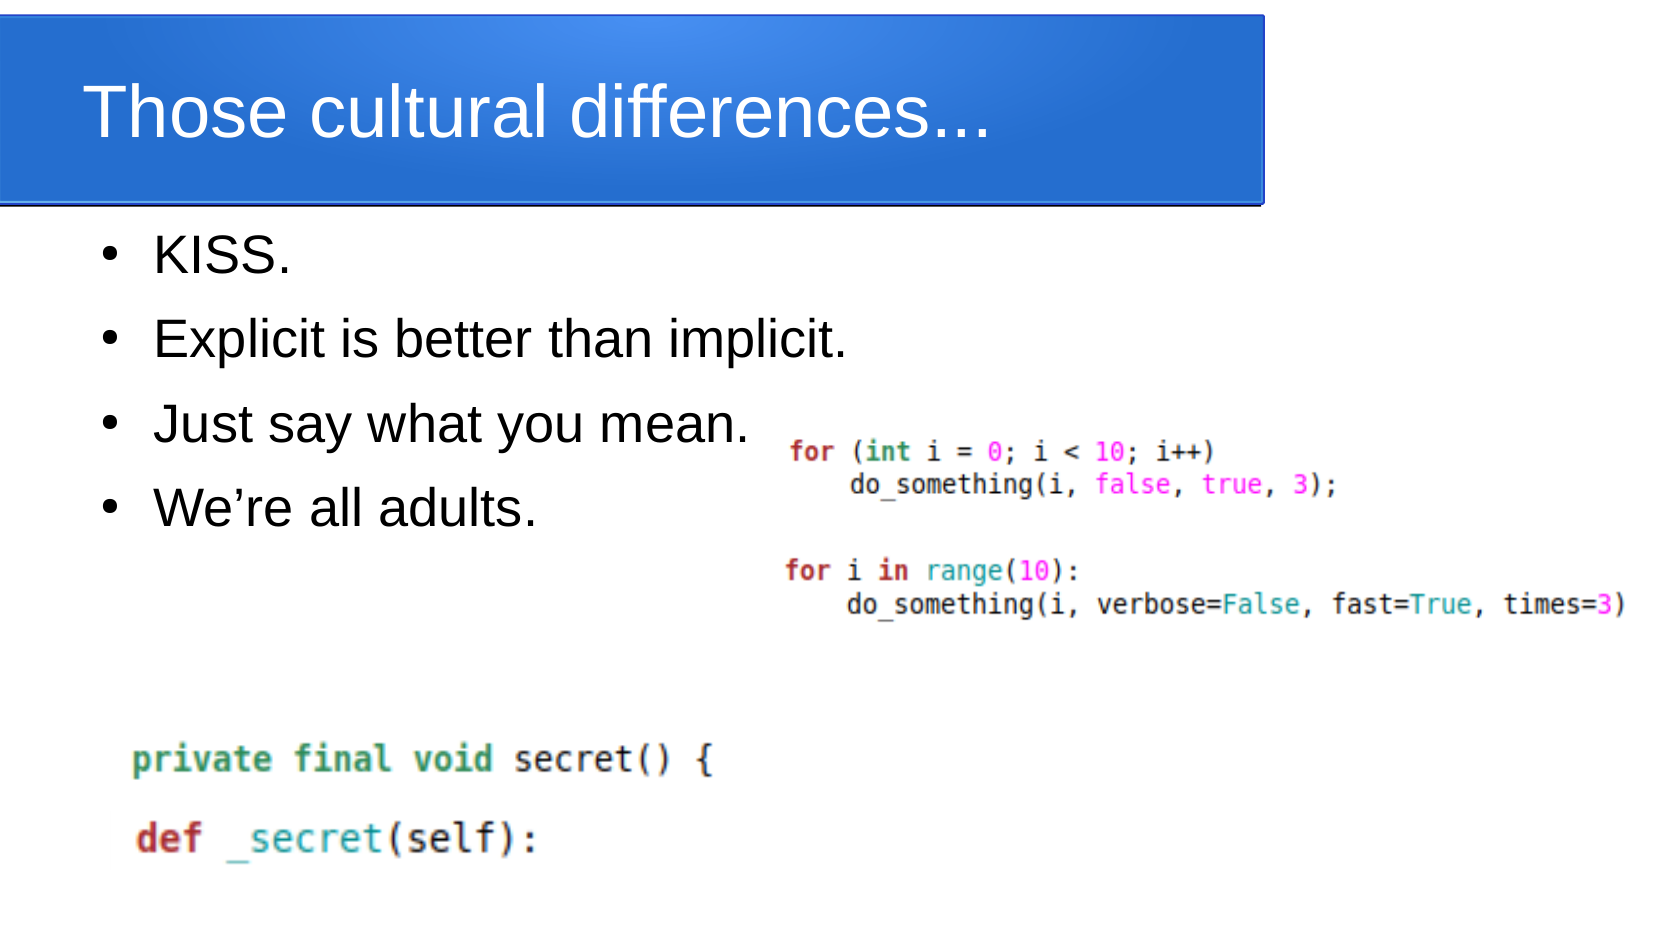

# Those cultural differences...
KISS.
Explicit is better than implicit.
Just say what you mean.
We’re all adults.